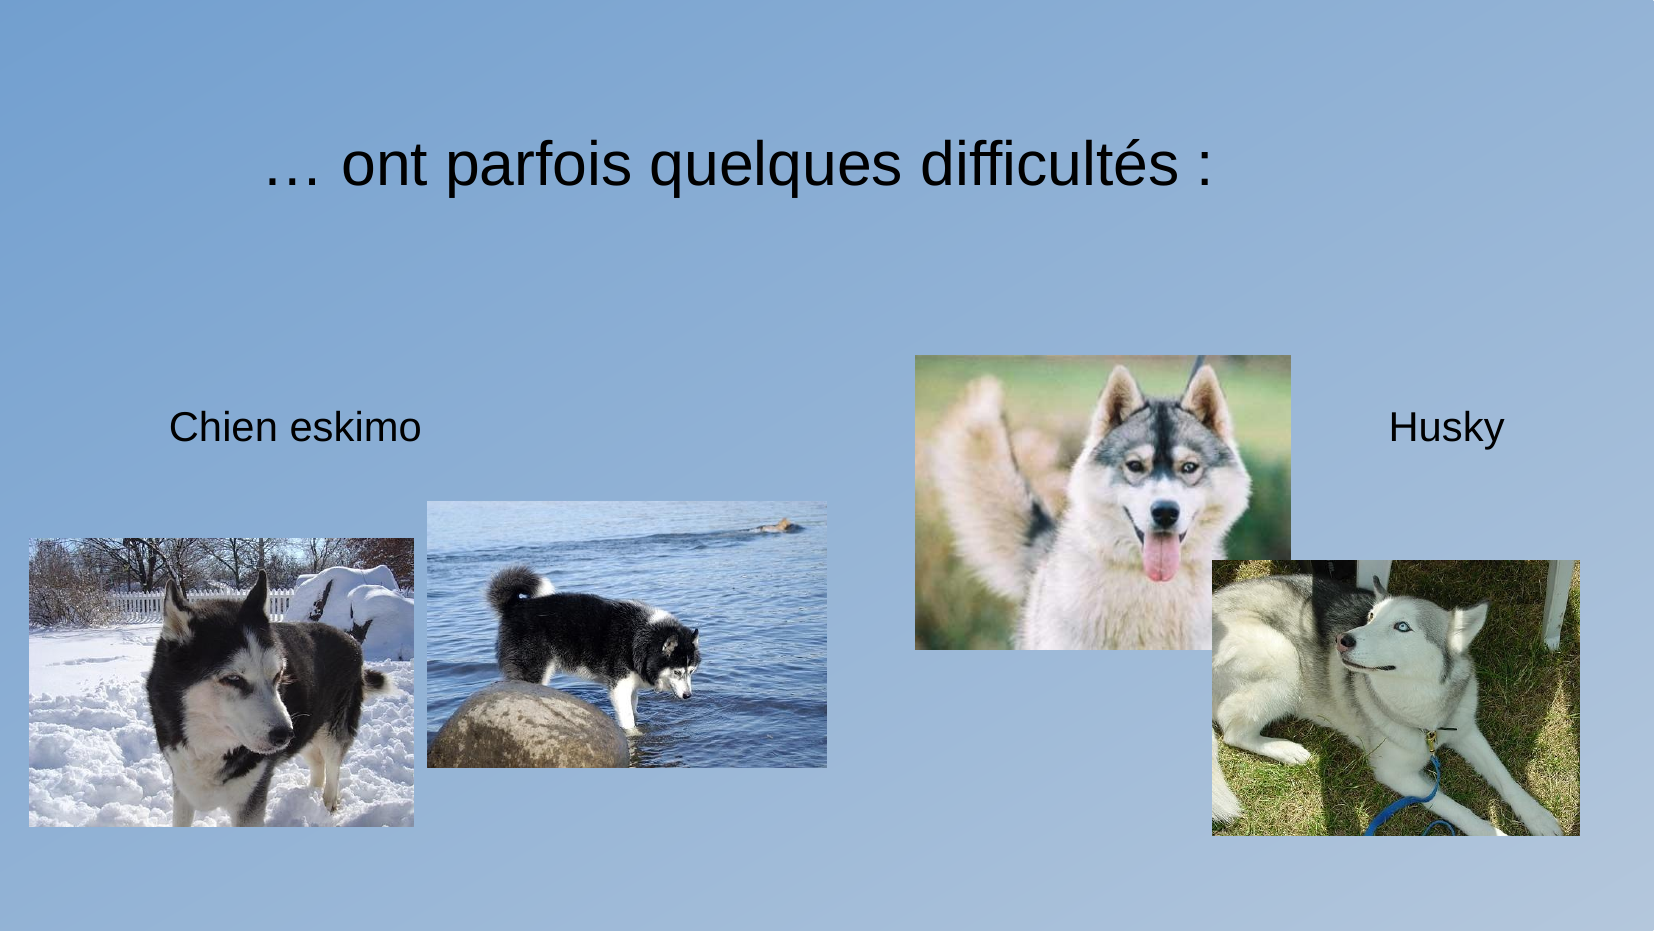

# … ont parfois quelques difficultés :
Chien eskimo
Husky